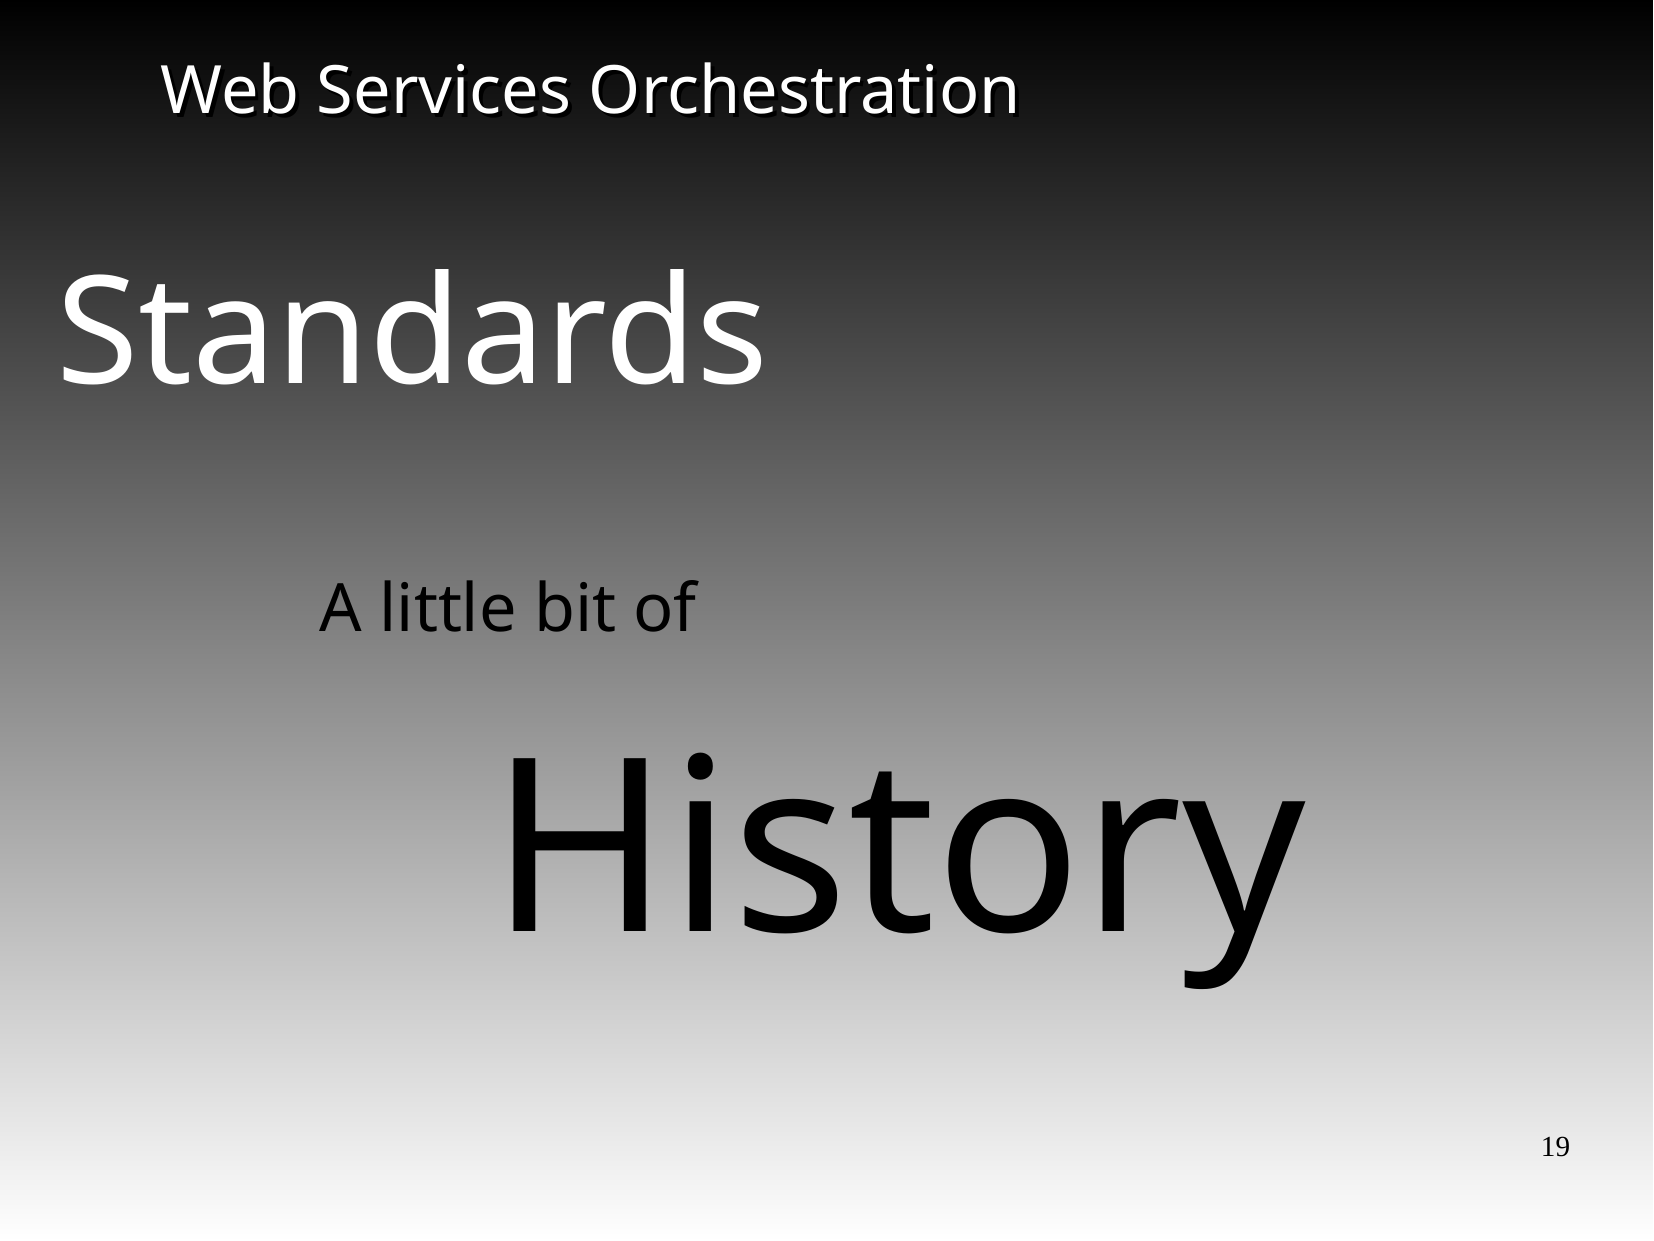

Web Services Orchestration
Standards
A little bit of
History
19